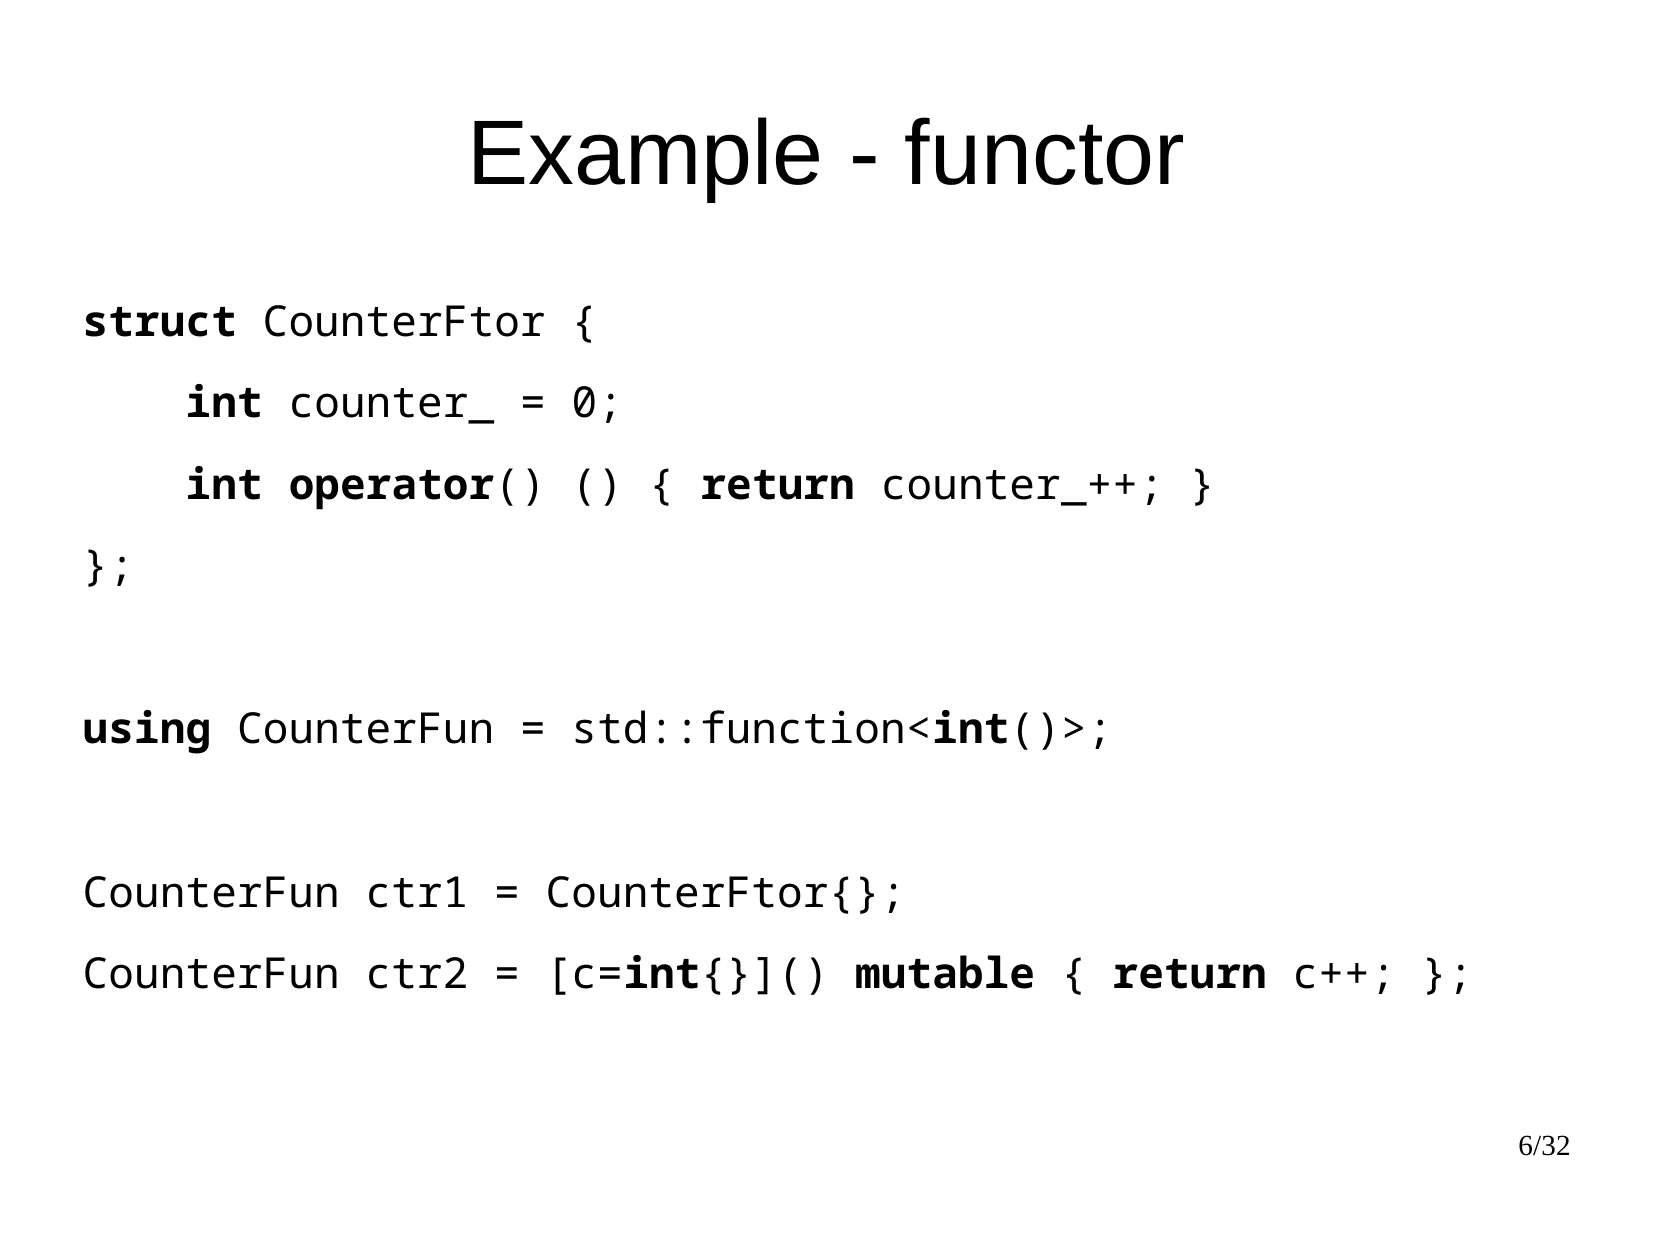

# Example - functor
struct CounterFtor {
 int counter_ = 0;
 int operator() () { return counter_++; }
};
using CounterFun = std::function<int()>;
CounterFun ctr1 = CounterFtor{};
CounterFun ctr2 = [c=int{}]() mutable { return c++; };
6